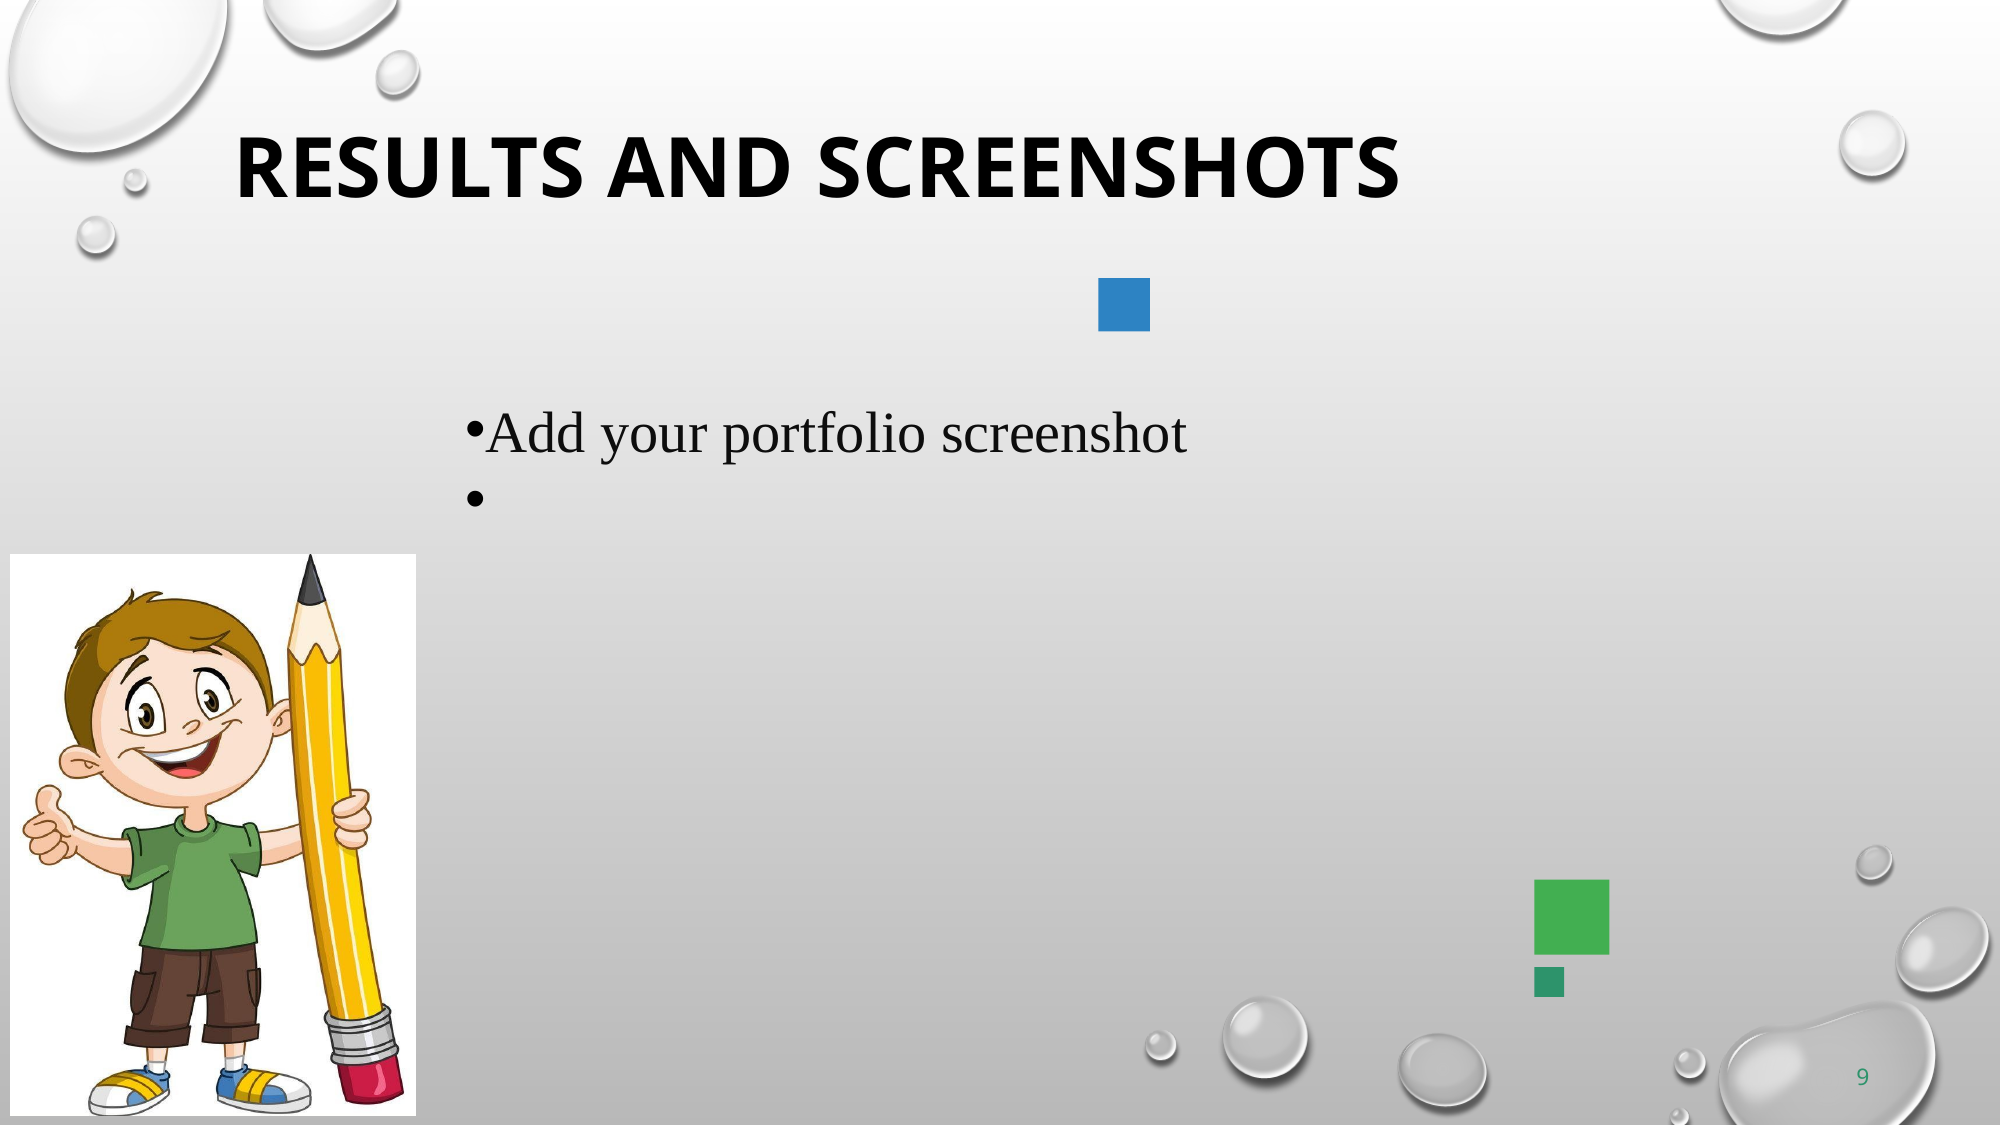

# RESULTS AND SCREENSHOTS
Add your portfolio screenshot
3/21/2024 Annual Review